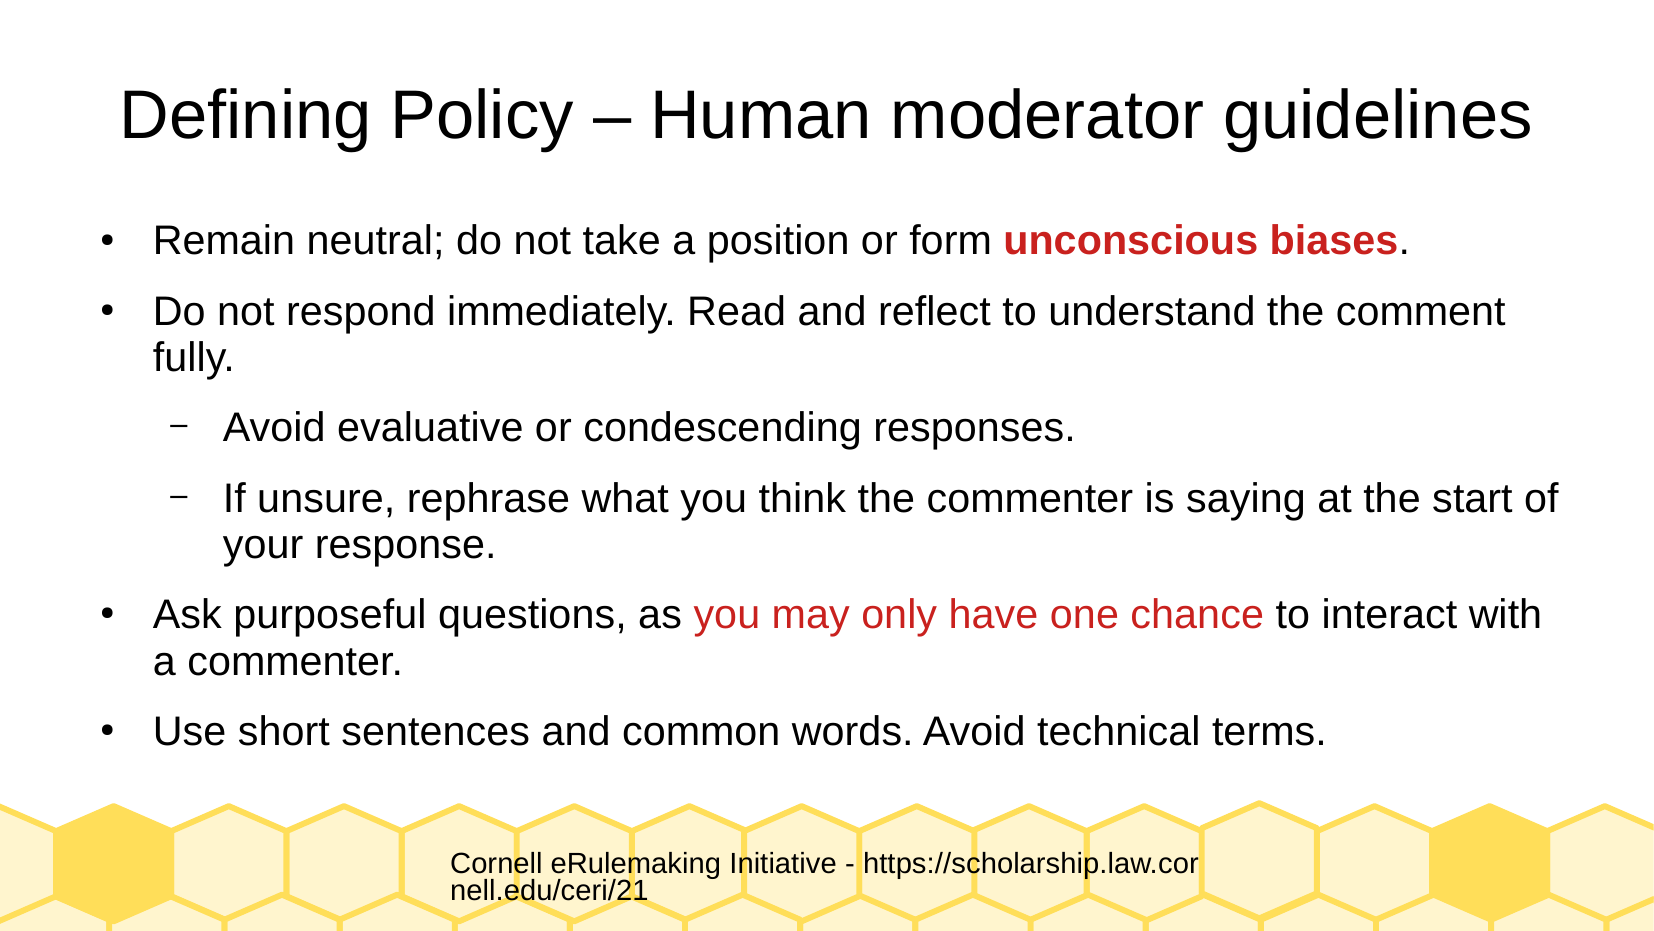

# Defining Policy – Human moderator guidelines
Remain neutral; do not take a position or form unconscious biases.
Do not respond immediately. Read and reflect to understand the comment fully.
Avoid evaluative or condescending responses.
If unsure, rephrase what you think the commenter is saying at the start of your response.
Ask purposeful questions, as you may only have one chance to interact with a commenter.
Use short sentences and common words. Avoid technical terms.
Cornell eRulemaking Initiative - https://scholarship.law.cornell.edu/ceri/21